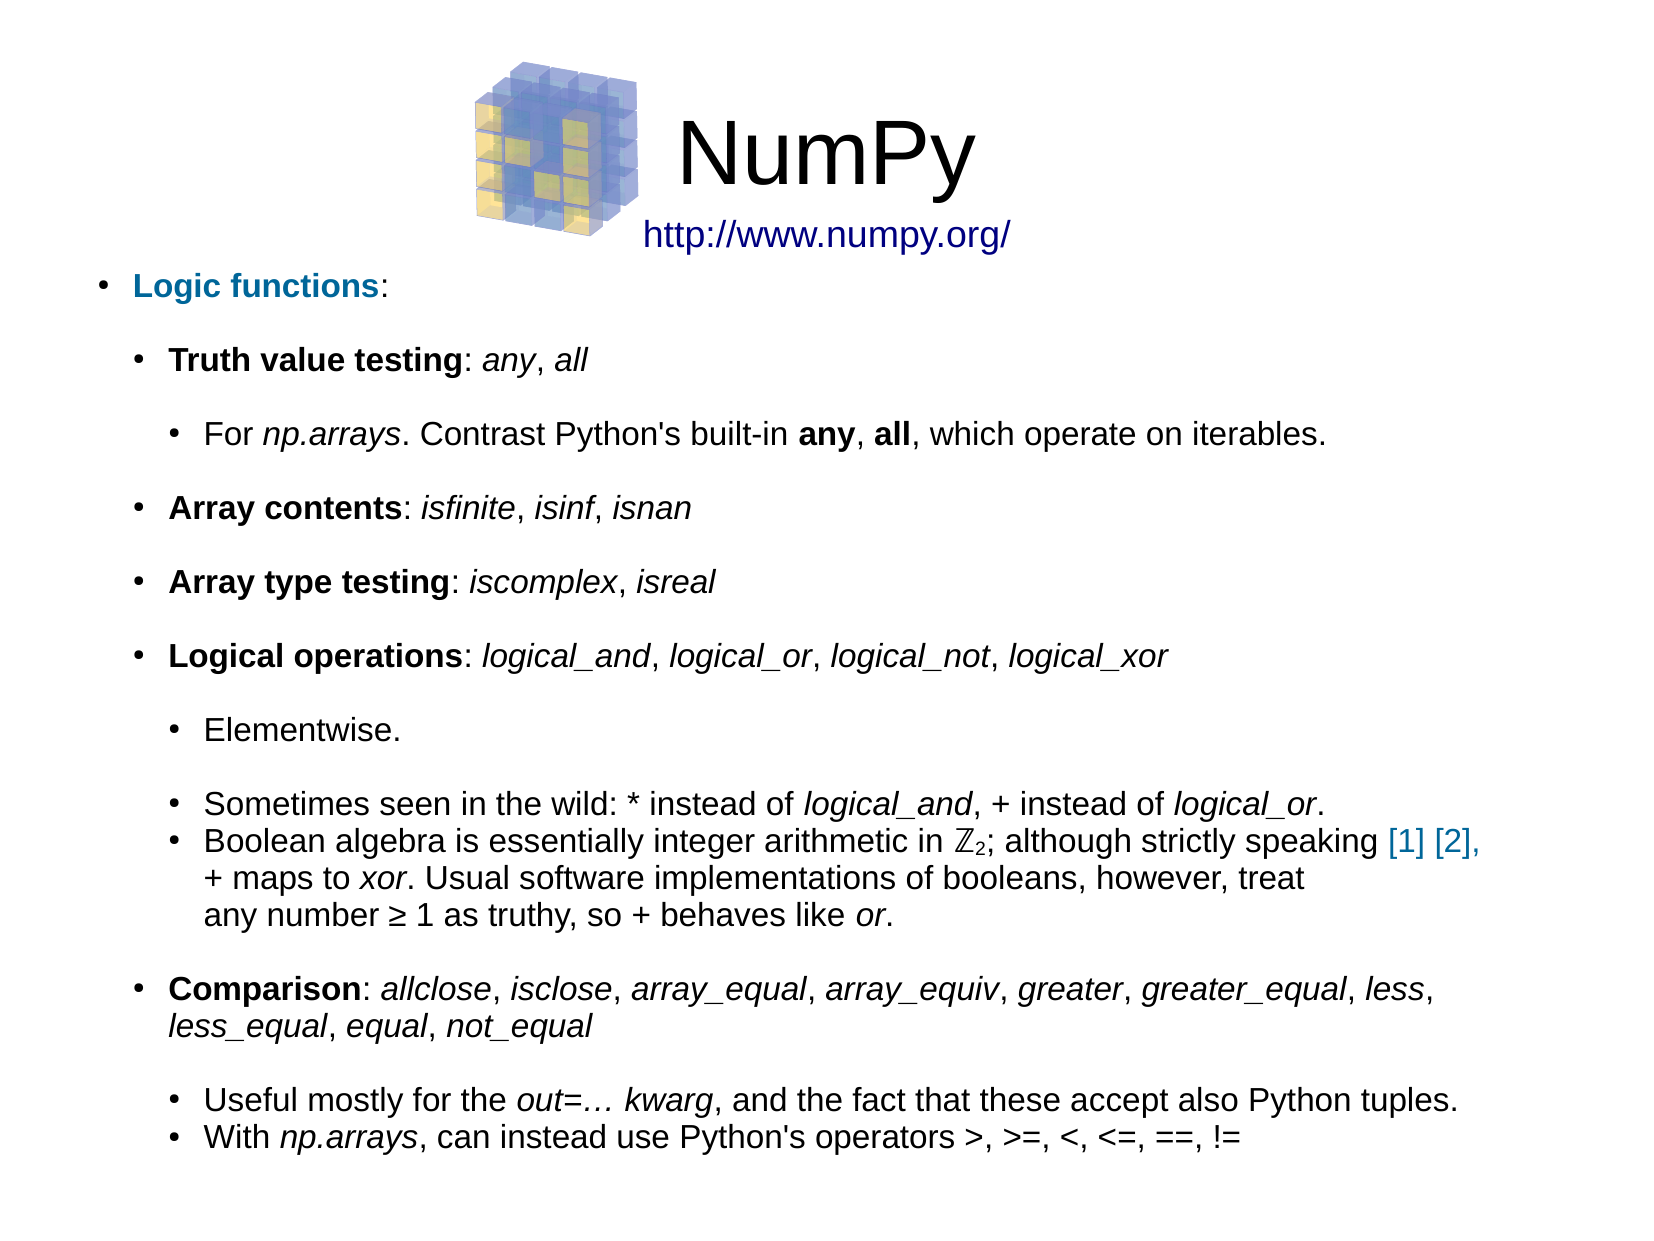

# NumPy
http://www.numpy.org/
Logic functions:
Truth value testing: any, all
For np.arrays. Contrast Python's built-in any, all, which operate on iterables.
Array contents: isfinite, isinf, isnan
Array type testing: iscomplex, isreal
Logical operations: logical_and, logical_or, logical_not, logical_xor
Elementwise.
Sometimes seen in the wild: * instead of logical_and, + instead of logical_or.
Boolean algebra is essentially integer arithmetic in ℤ2; although strictly speaking [1] [2],
+ maps to xor. Usual software implementations of booleans, however, treat
any number ≥ 1 as truthy, so + behaves like or.
Comparison: allclose, isclose, array_equal, array_equiv, greater, greater_equal, less, less_equal, equal, not_equal
Useful mostly for the out=… kwarg, and the fact that these accept also Python tuples.
With np.arrays, can instead use Python's operators >, >=, <, <=, ==, !=